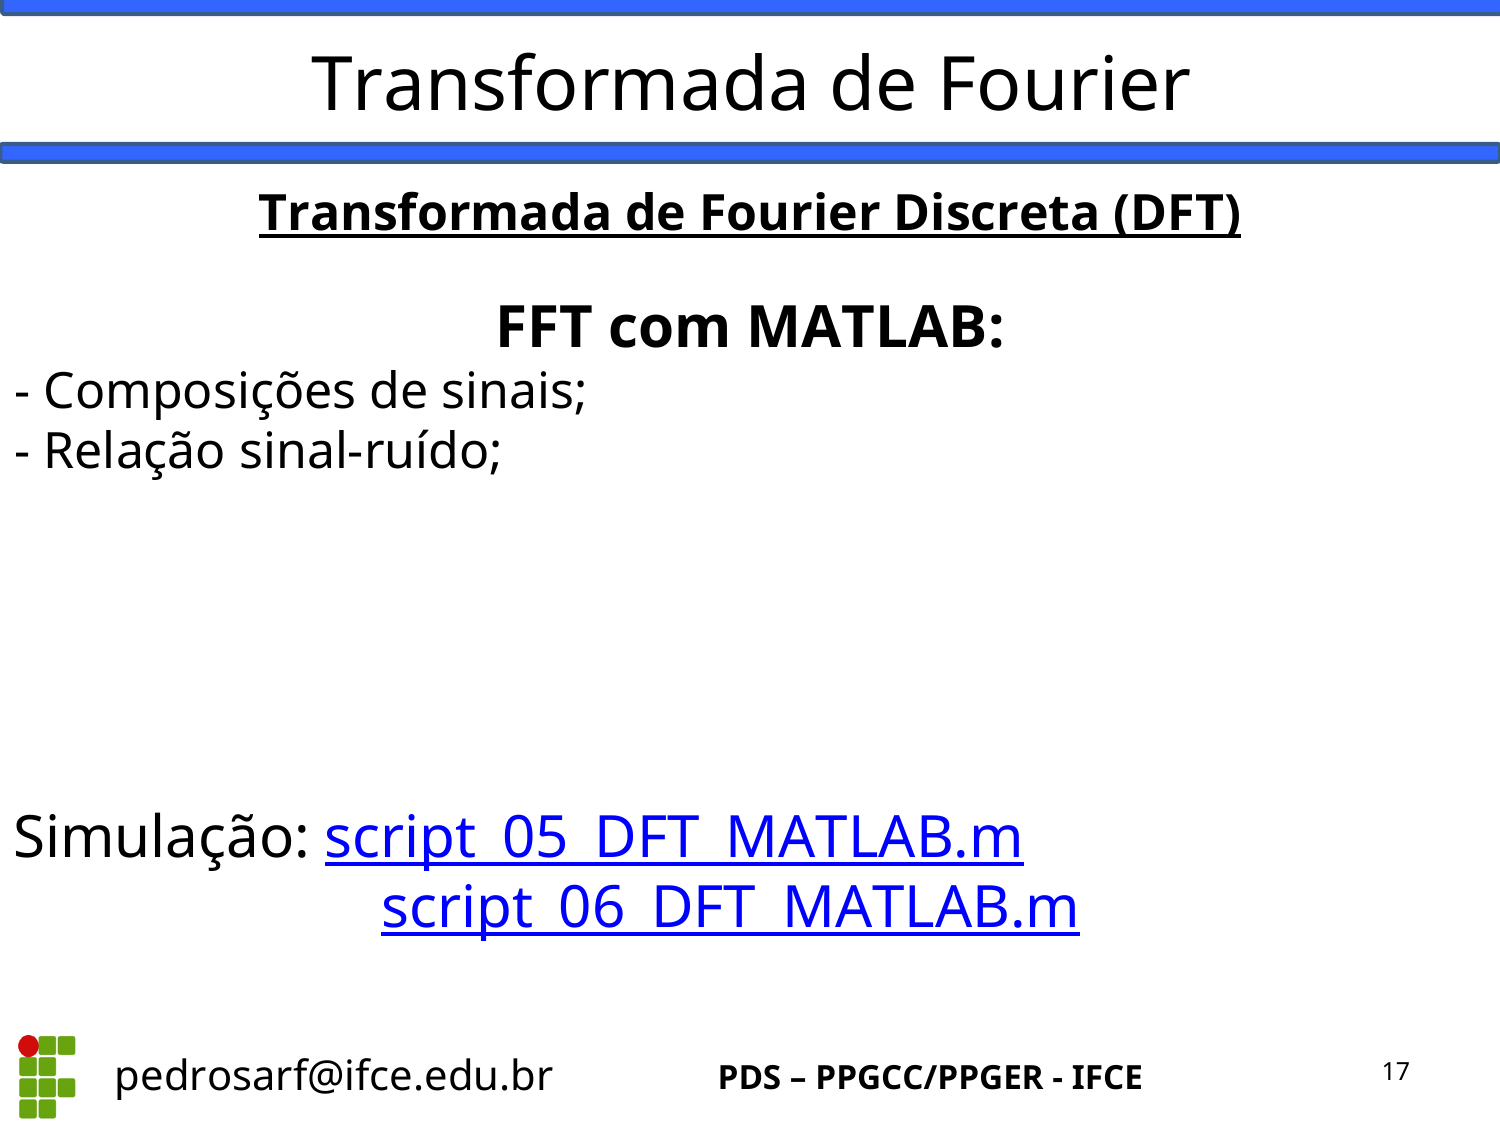

Transformada de Fourier
Transformada de Fourier Discreta (DFT)
FFT com MATLAB:
- Composições de sinais;
- Relação sinal-ruído;
Simulação: script_05_DFT_MATLAB.m
					script_06_DFT_MATLAB.m